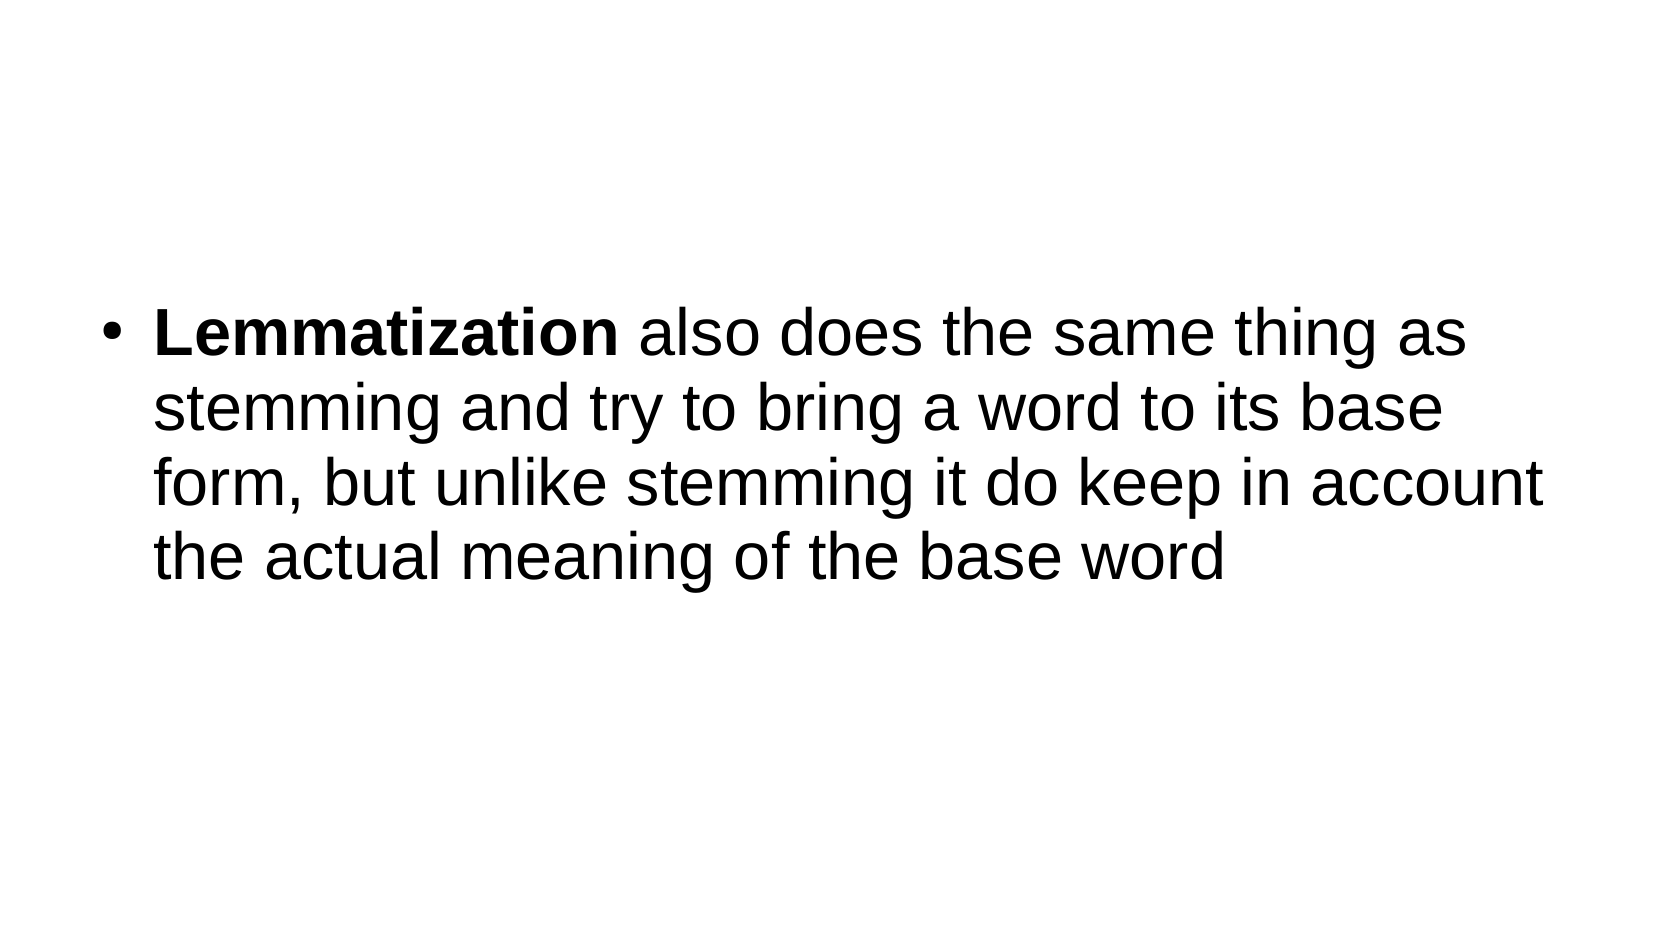

# Lemmatization also does the same thing as stemming and try to bring a word to its base form, but unlike stemming it do keep in account the actual meaning of the base word